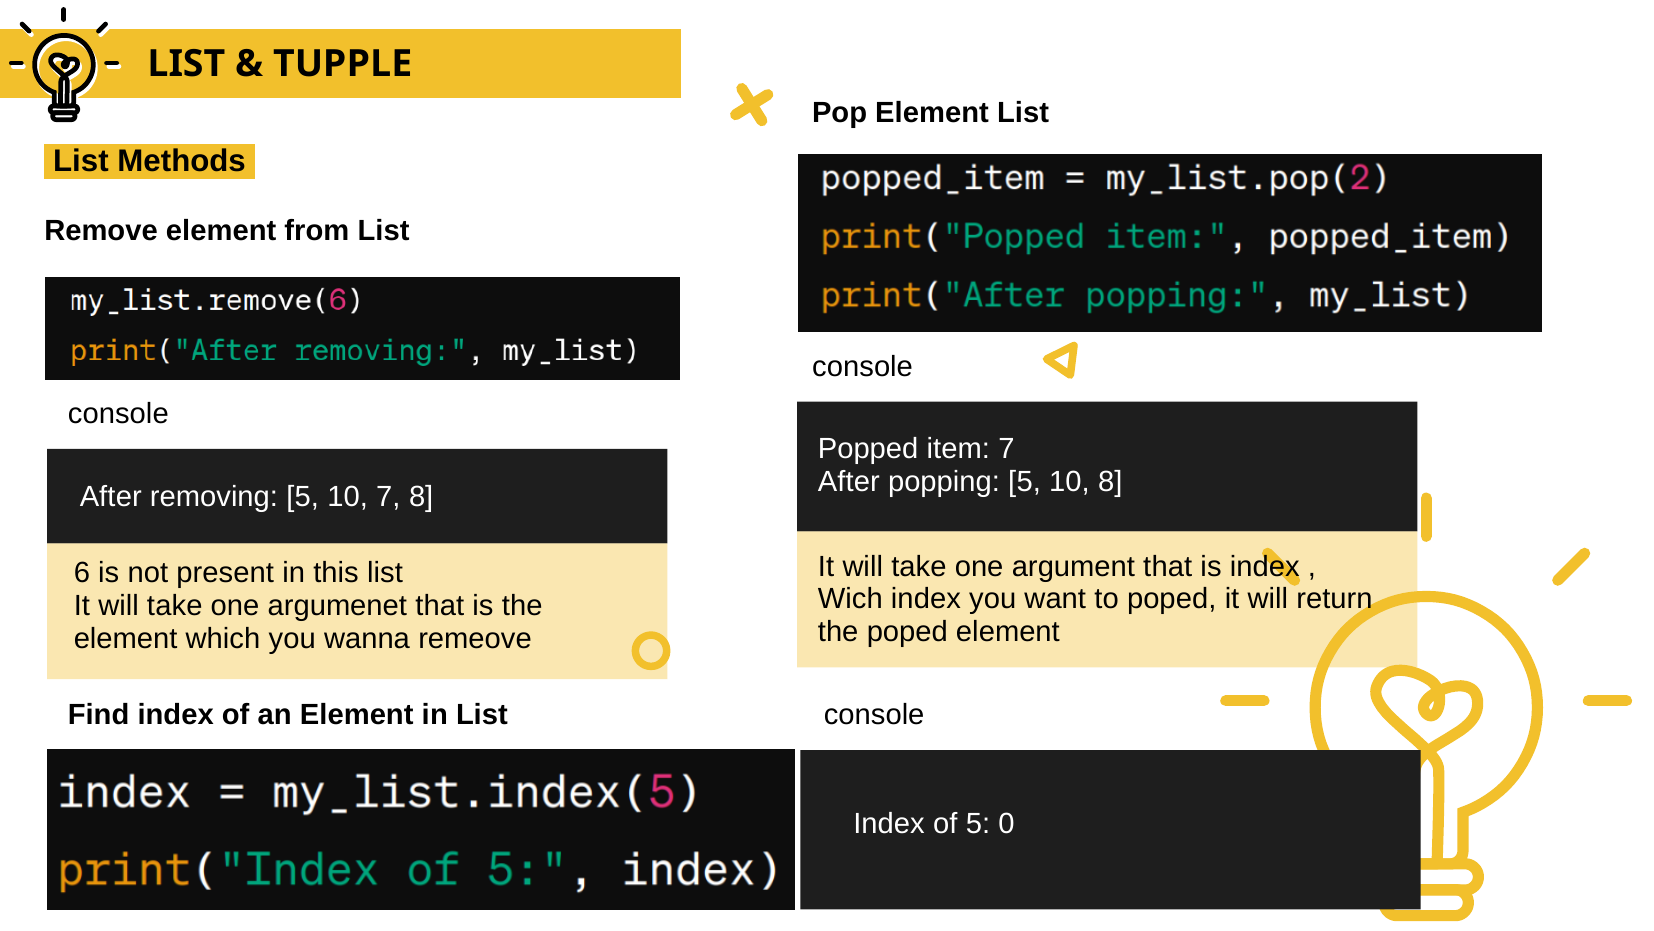

# LIST & TUPPLE
Pop Element List
 List Methods
Remove element from List
console
console
Popped item: 7
After popping: [5, 10, 8]
After removing: [5, 10, 7, 8]
It will take one argument that is index ,
Wich index you want to poped, it will return the poped element
6 is not present in this list
It will take one argumenet that is the element which you wanna remeove
Find index of an Element in List
console
Index of 5: 0